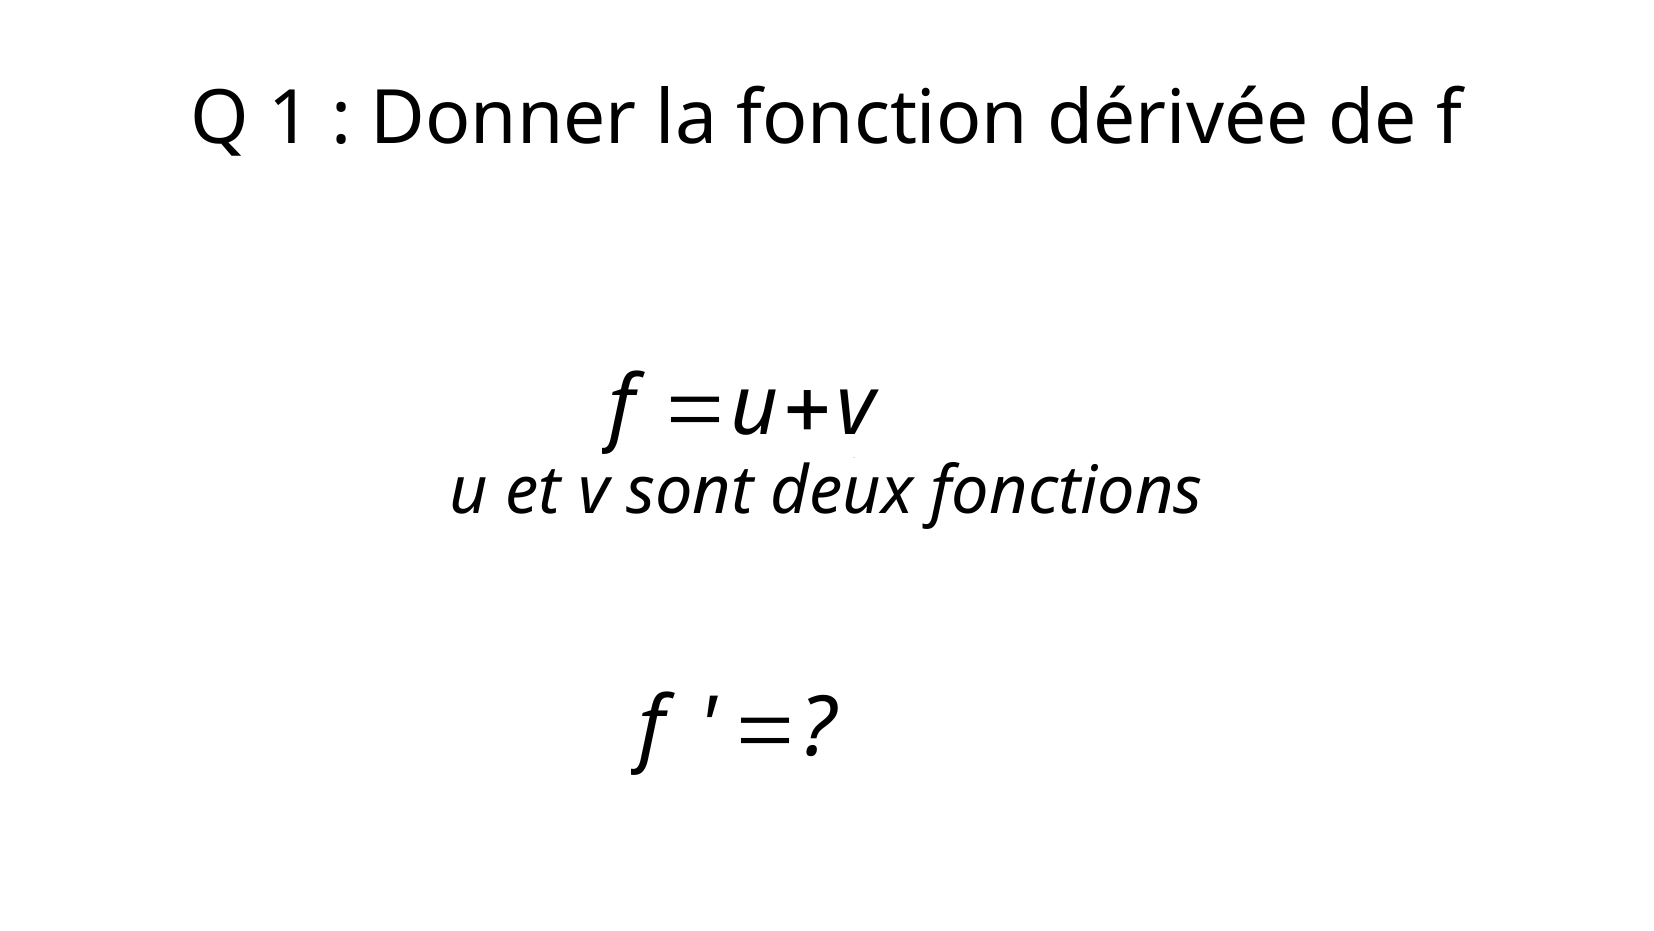

# Q 1 : Donner la fonction dérivée de f
u et v sont deux fonctions